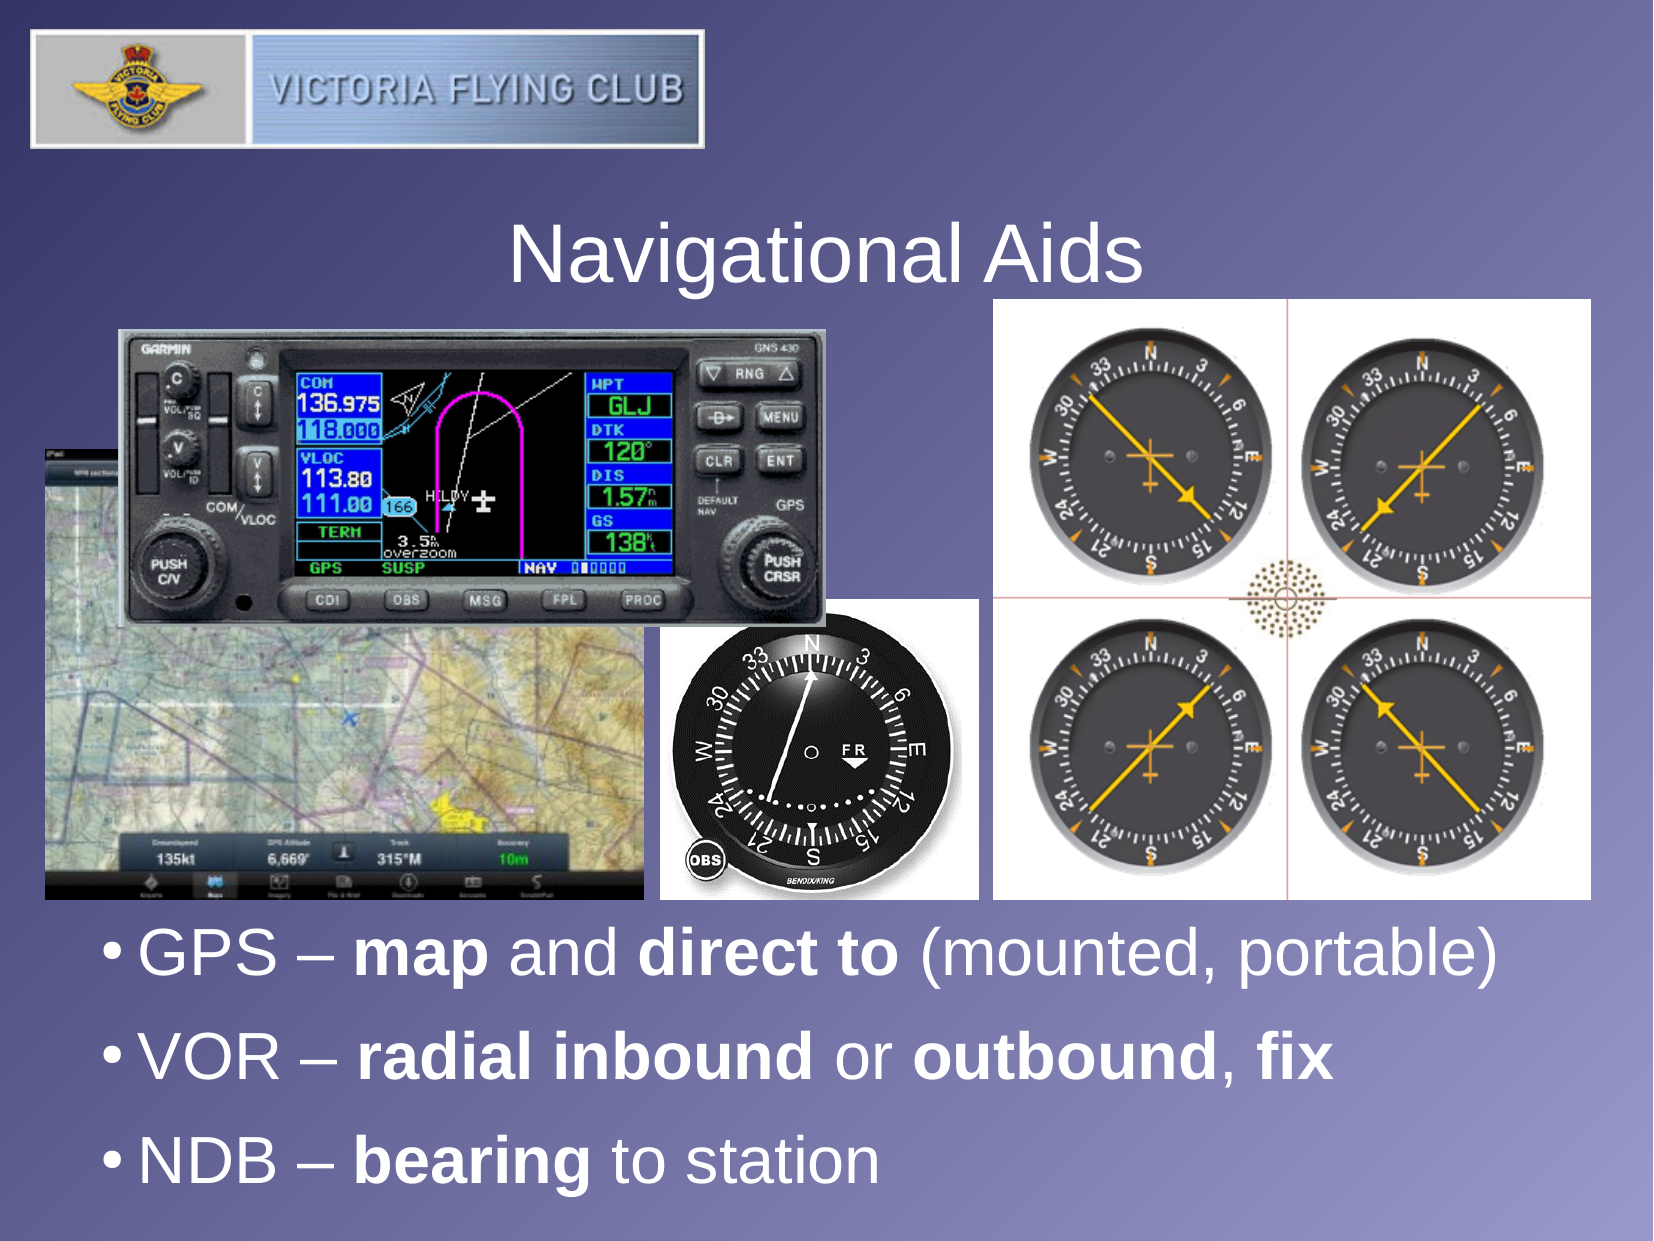

# Navigational Aids
GPS – map and direct to (mounted, portable)
VOR – radial inbound or outbound, fix
NDB – bearing to station